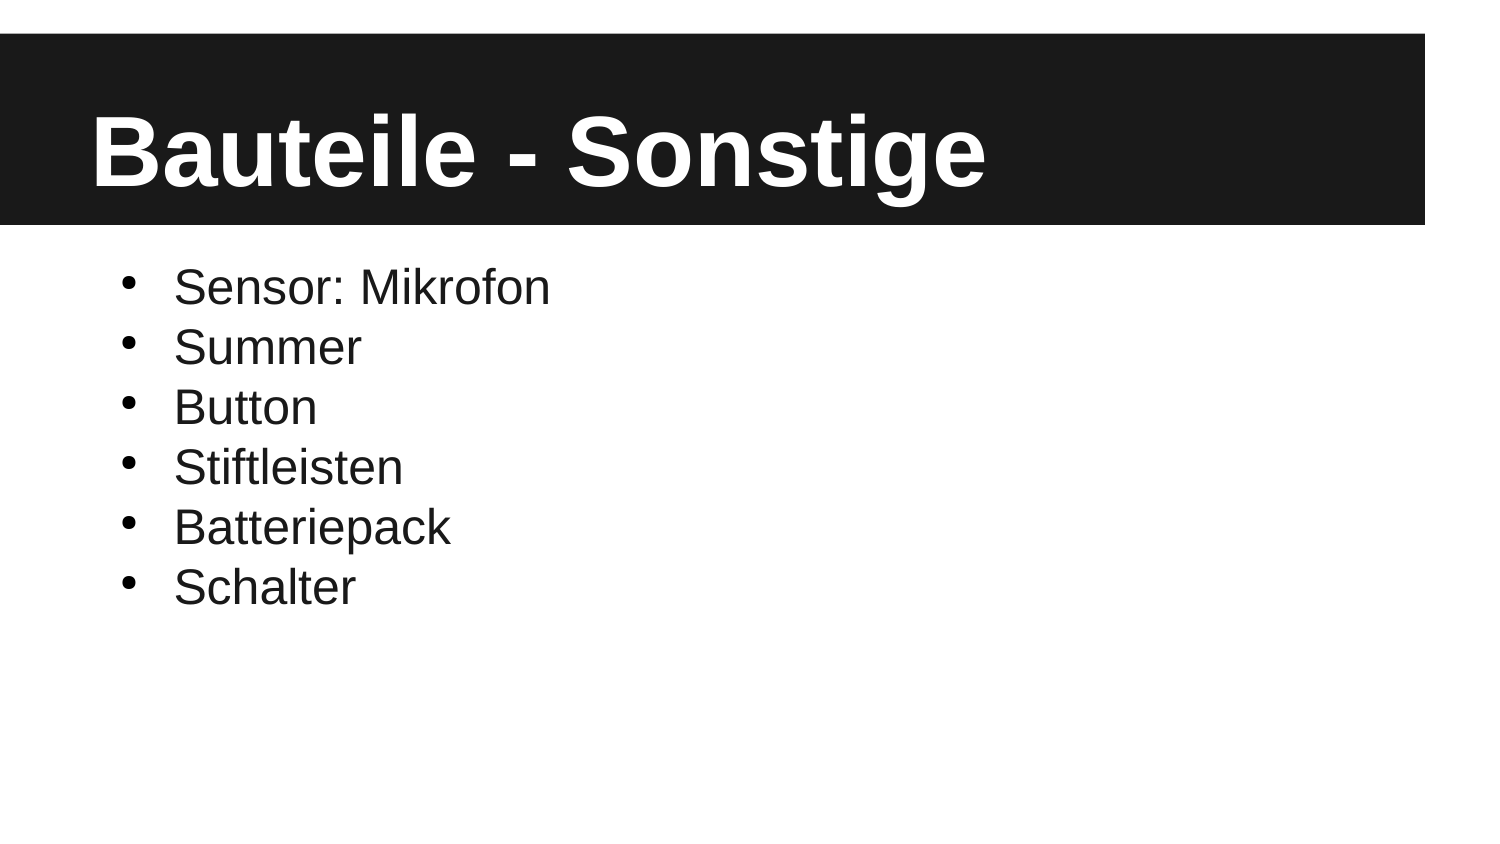

# Bauteile - Sonstige
Sensor: Mikrofon
Summer
Button
Stiftleisten
Batteriepack
Schalter